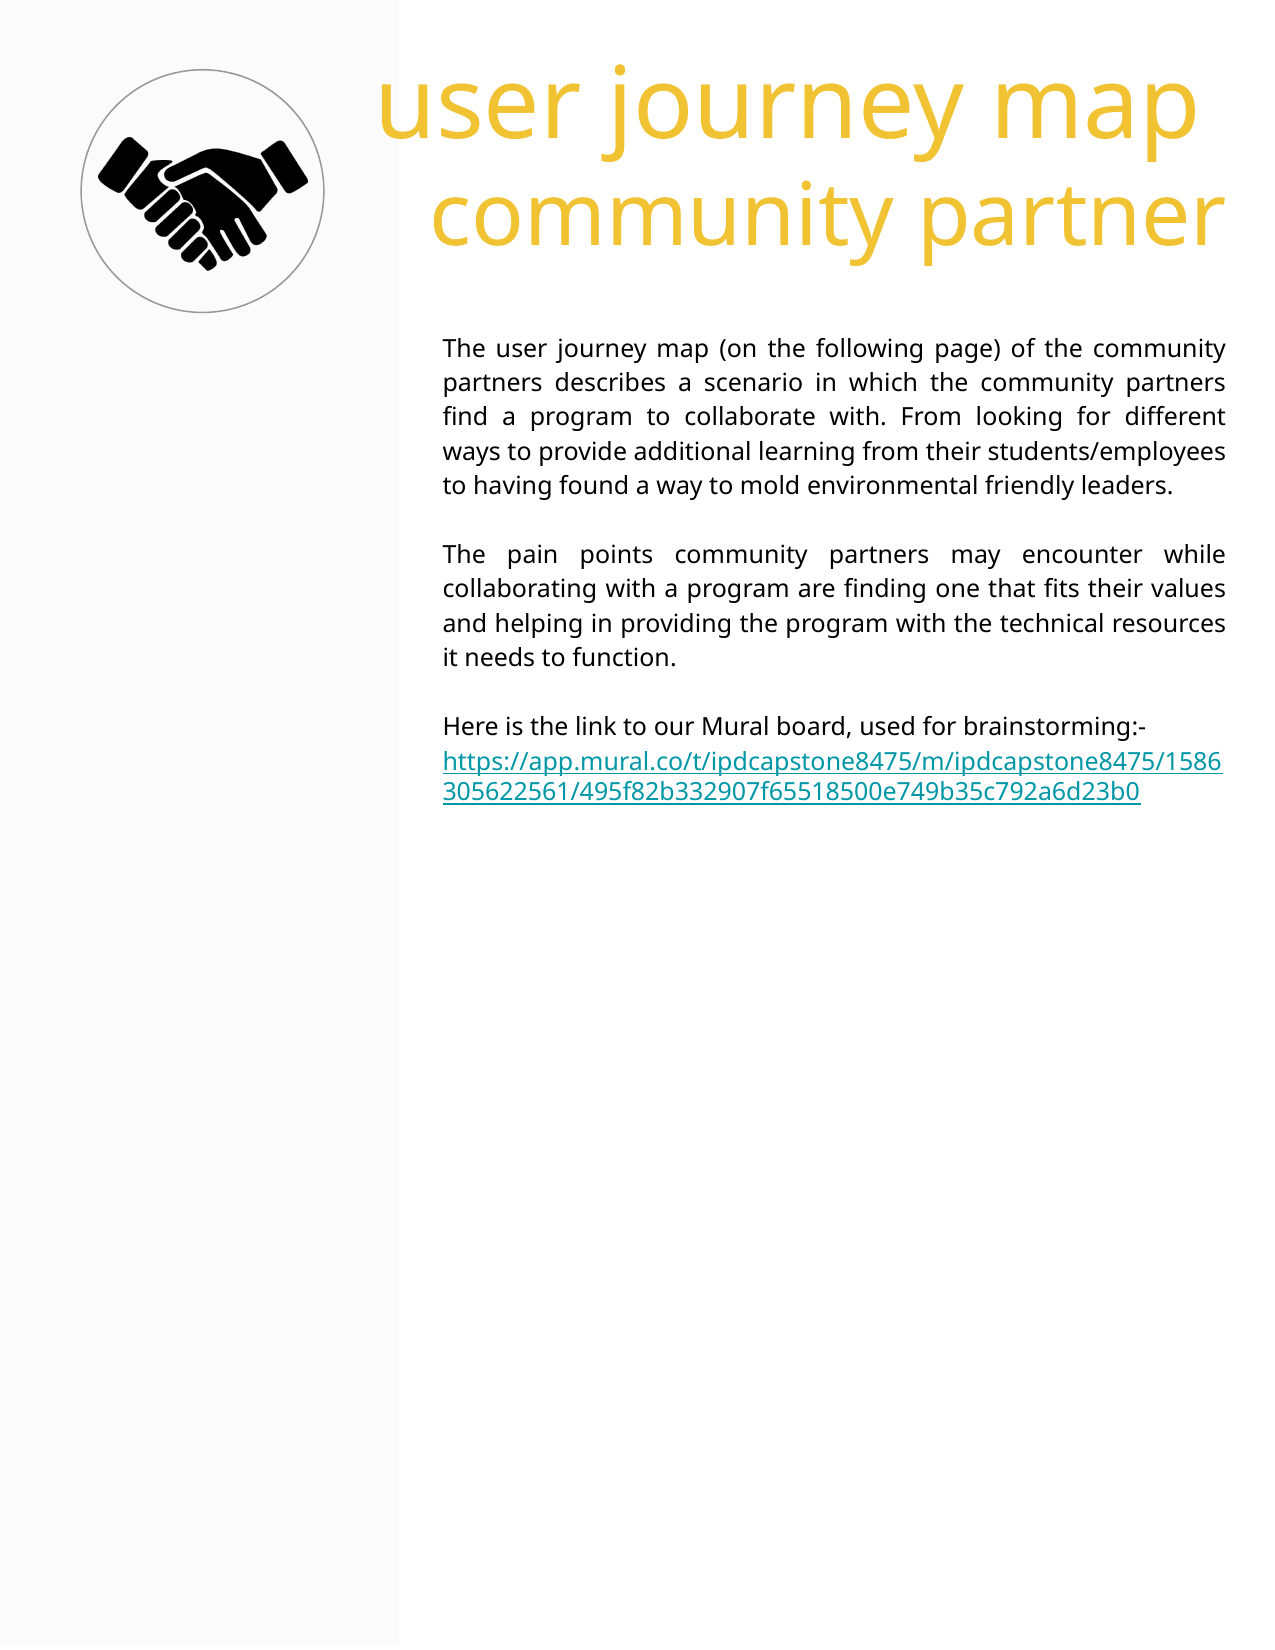

# user journey map
community partner
The user journey map (on the following page) of the community partners describes a scenario in which the community partners find a program to collaborate with. From looking for different ways to provide additional learning from their students/employees to having found a way to mold environmental friendly leaders.
The pain points community partners may encounter while collaborating with a program are finding one that fits their values and helping in providing the program with the technical resources it needs to function.
Here is the link to our Mural board, used for brainstorming:-
https://app.mural.co/t/ipdcapstone8475/m/ipdcapstone8475/1586305622561/495f82b332907f65518500e749b35c792a6d23b0